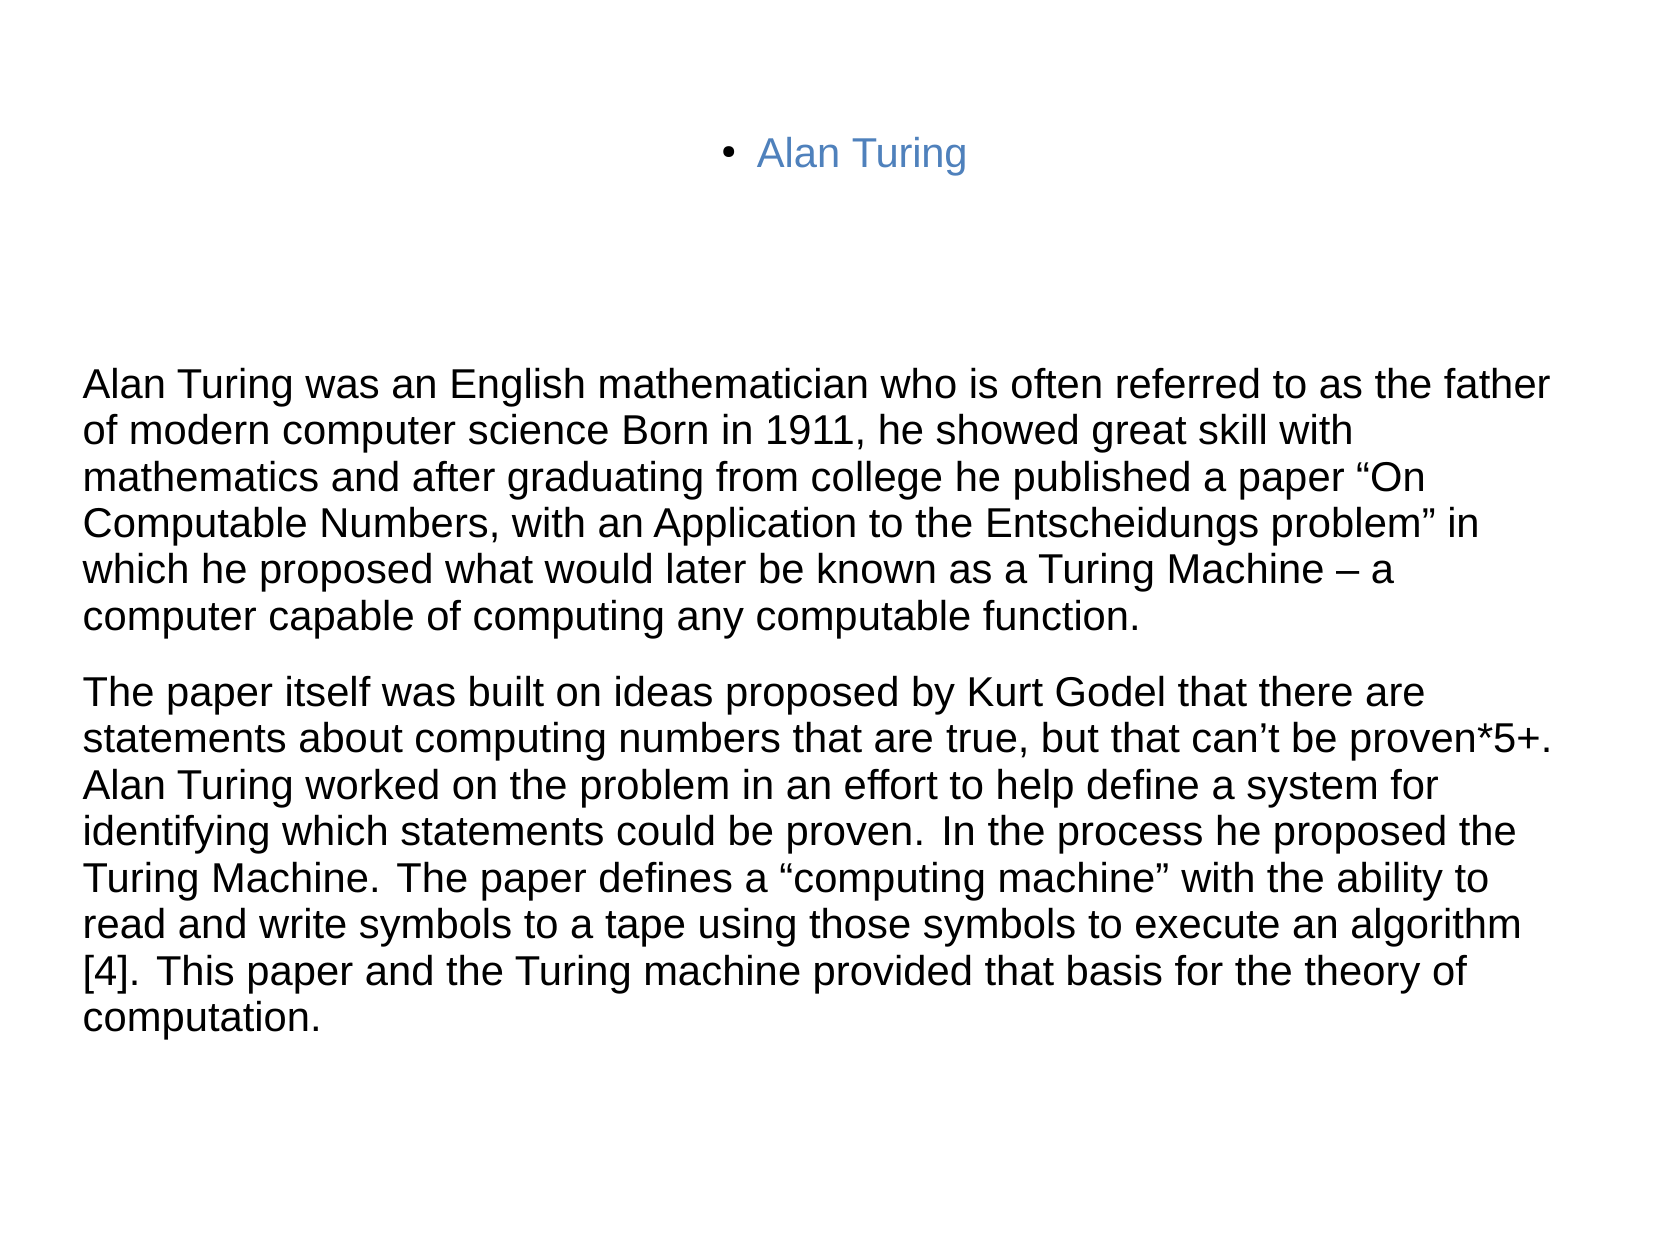

# Alan Turing
Alan Turing was an English mathematician who is often referred to as the father of modern computer science Born in 1911, he showed great skill with mathematics and after graduating from college he published a paper “On Computable Numbers, with an Application to the Entscheidungs problem” in which he proposed what would later be known as a Turing Machine – a computer capable of computing any computable function.
The paper itself was built on ideas proposed by Kurt Godel that there are statements about computing numbers that are true, but that can’t be proven*5+. Alan Turing worked on the problem in an effort to help define a system for identifying which statements could be proven. In the process he proposed the Turing Machine. The paper defines a “computing machine” with the ability to read and write symbols to a tape using those symbols to execute an algorithm [4]. This paper and the Turing machine provided that basis for the theory of computation.